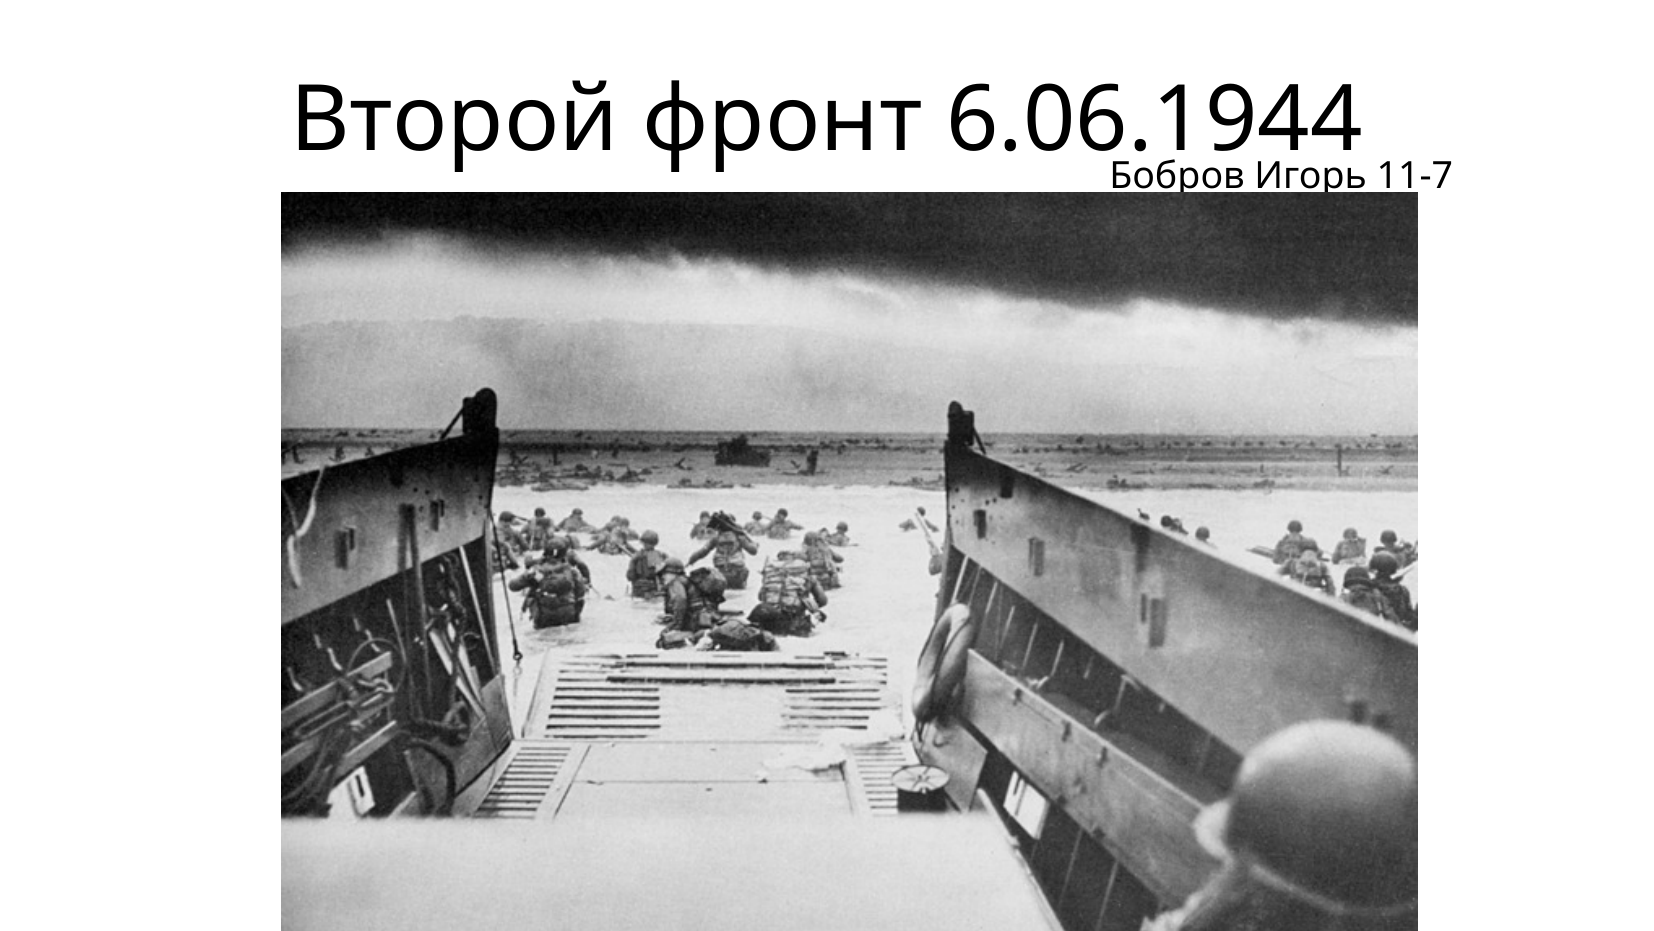

Бобров Игорь 11-7
# Второй фронт 6.06.1944